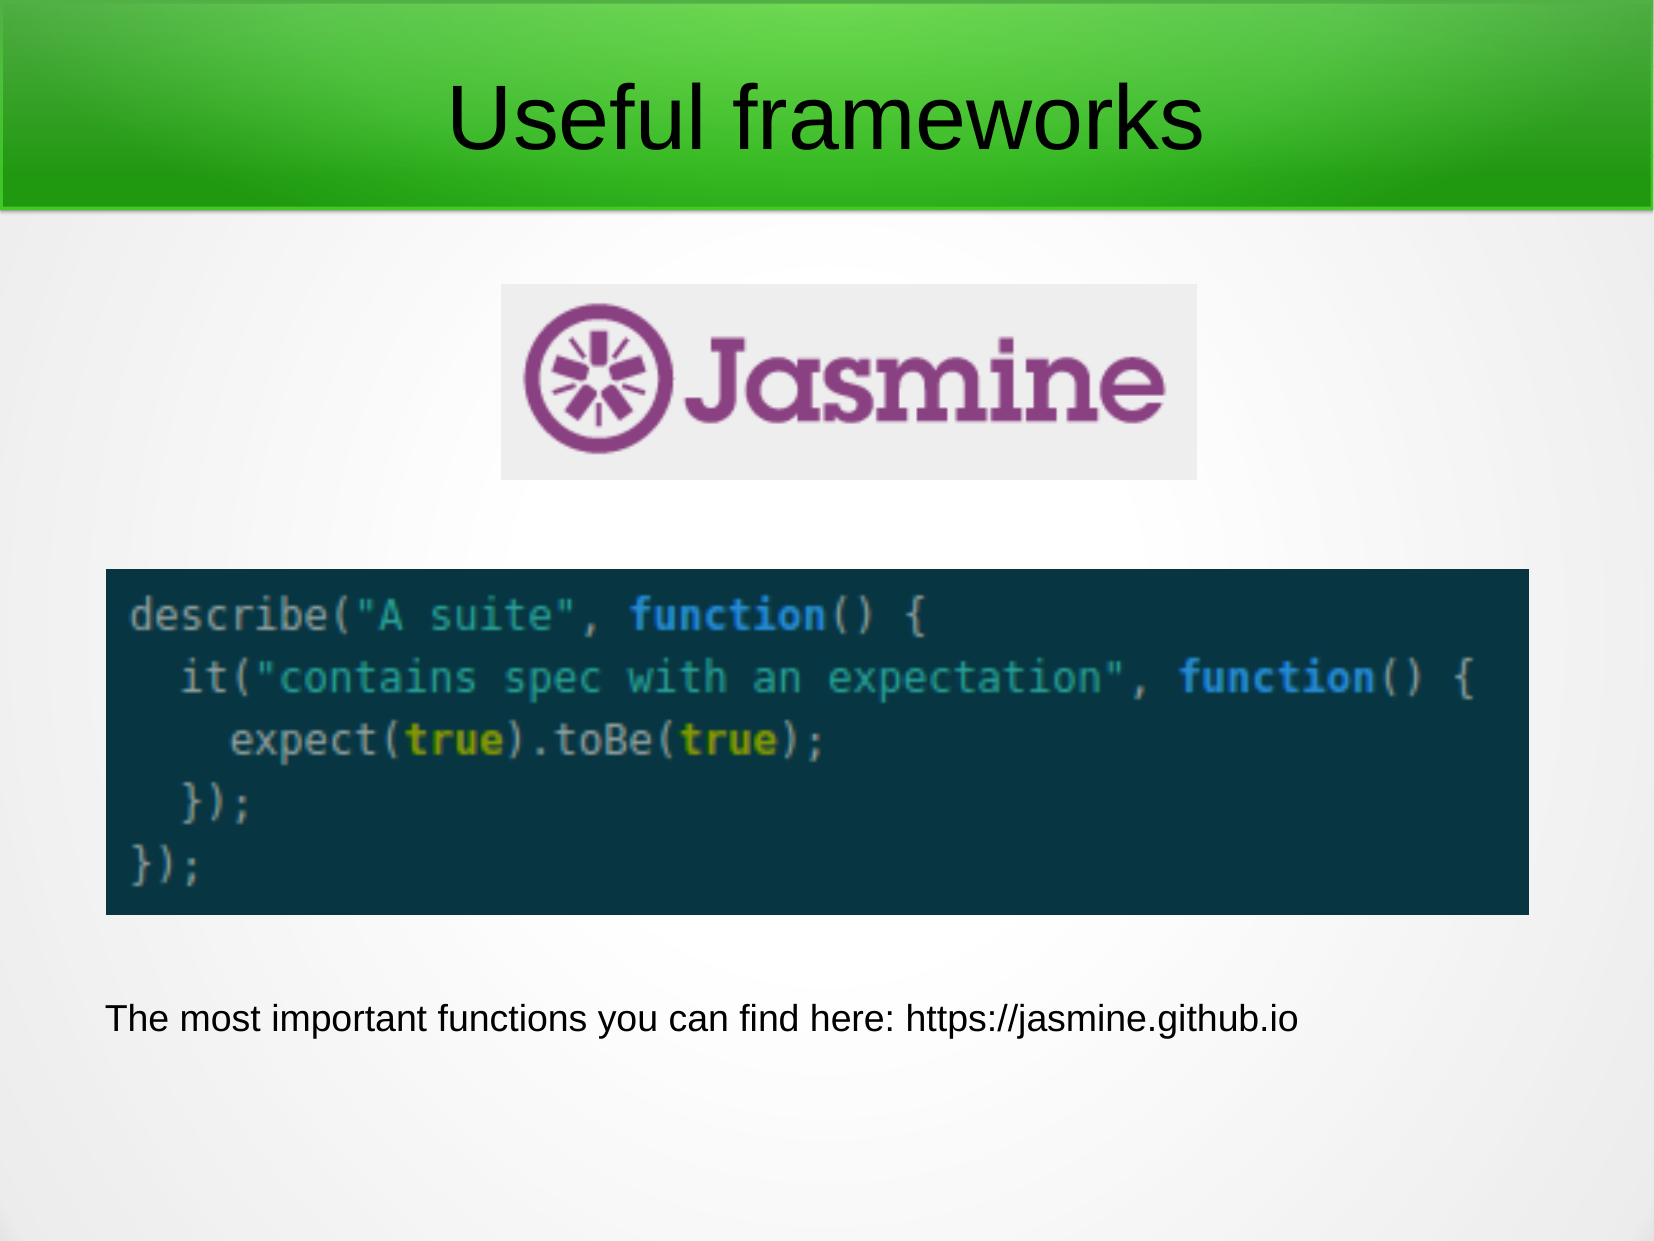

# Useful frameworks
The most important functions you can find here: https://jasmine.github.io